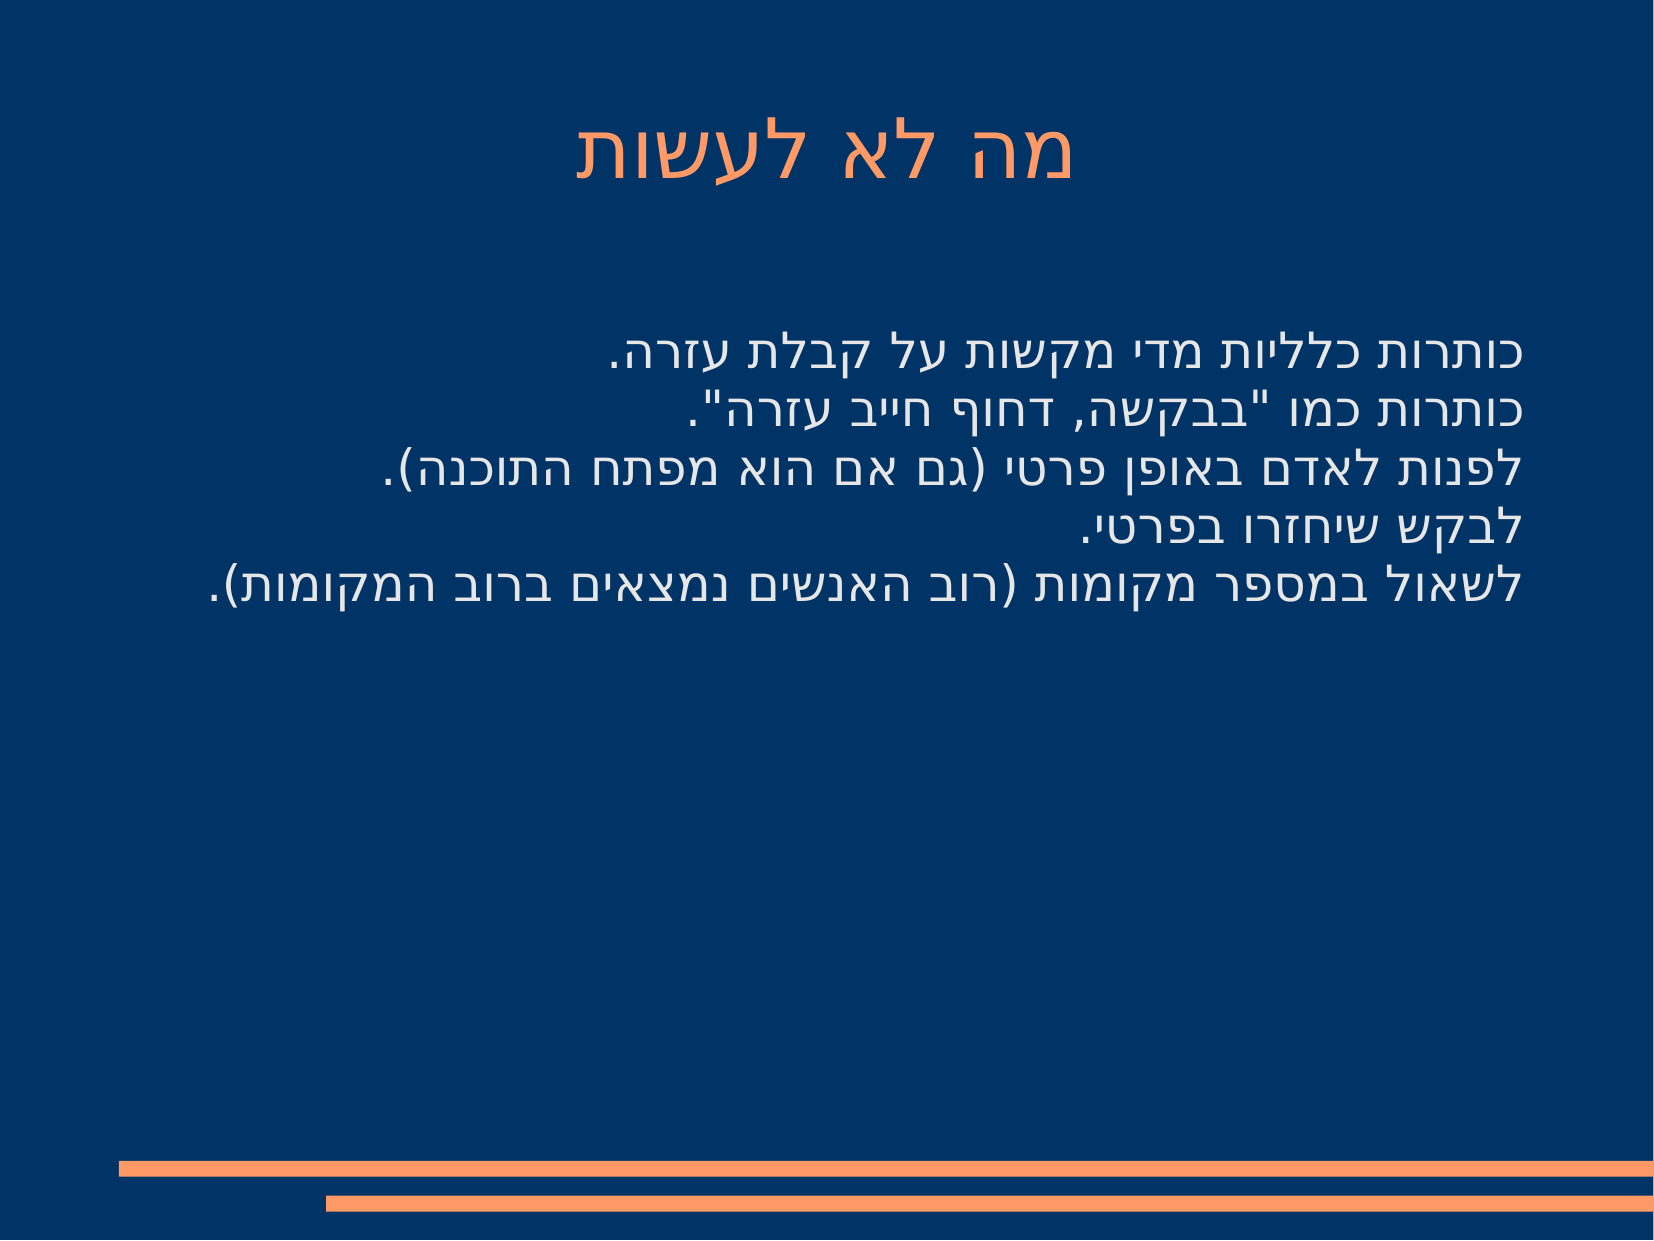

# מה לא לעשות
כותרות כלליות מדי מקשות על קבלת עזרה.
כותרות כמו "בבקשה, דחוף חייב עזרה".
לפנות לאדם באופן פרטי (גם אם הוא מפתח התוכנה).
לבקש שיחזרו בפרטי.
לשאול במספר מקומות (רוב האנשים נמצאים ברוב המקומות).